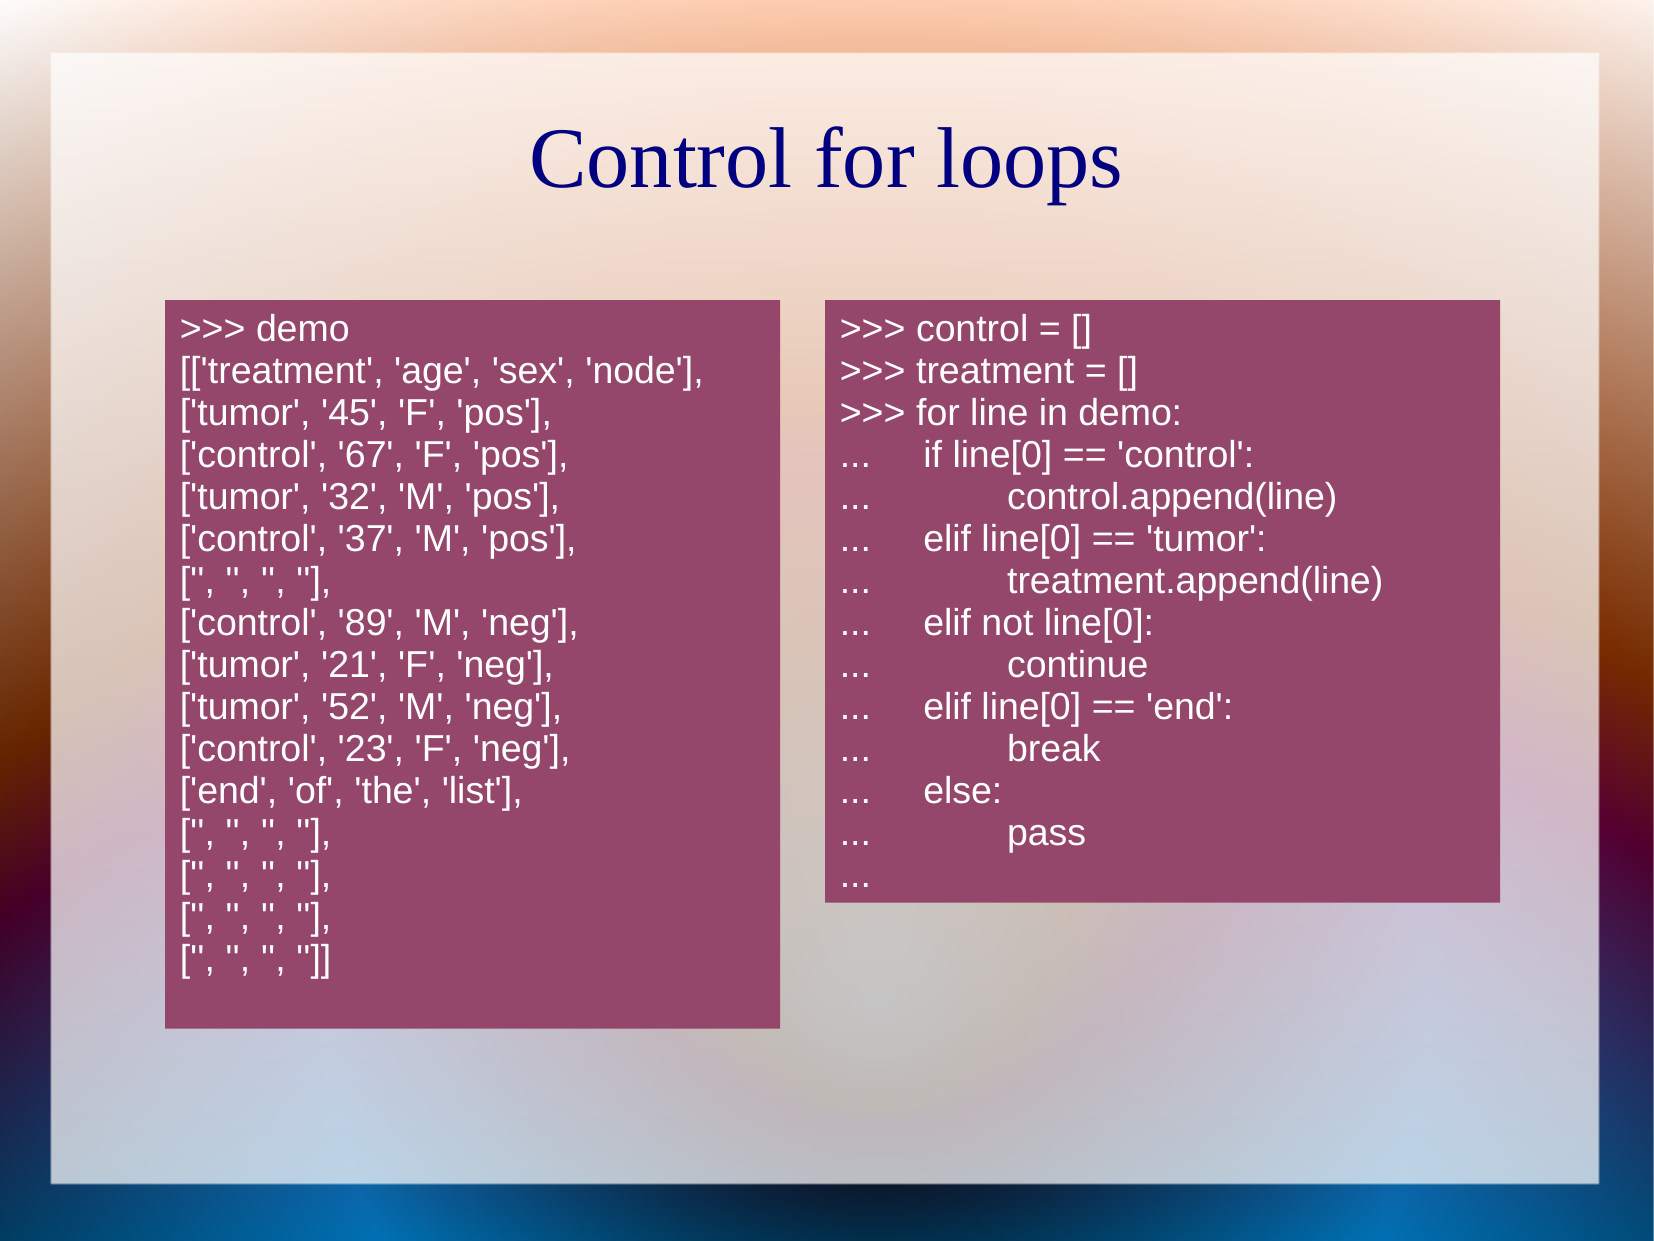

# Control for loops
>>> demo
[['treatment', 'age', 'sex', 'node'],
['tumor', '45', 'F', 'pos'],
['control', '67', 'F', 'pos'],
['tumor', '32', 'M', 'pos'],
['control', '37', 'M', 'pos'],
['', '', '', ''],
['control', '89', 'M', 'neg'],
['tumor', '21', 'F', 'neg'],
['tumor', '52', 'M', 'neg'],
['control', '23', 'F', 'neg'],
['end', 'of', 'the', 'list'],
['', '', '', ''],
['', '', '', ''],
['', '', '', ''],
['', '', '', '']]
>>> control = []
>>> treatment = []
>>> for line in demo:
... if line[0] == 'control':
... control.append(line)
... elif line[0] == 'tumor':
... treatment.append(line)
... elif not line[0]:
... continue
... elif line[0] == 'end':
... break
... else:
... pass
...